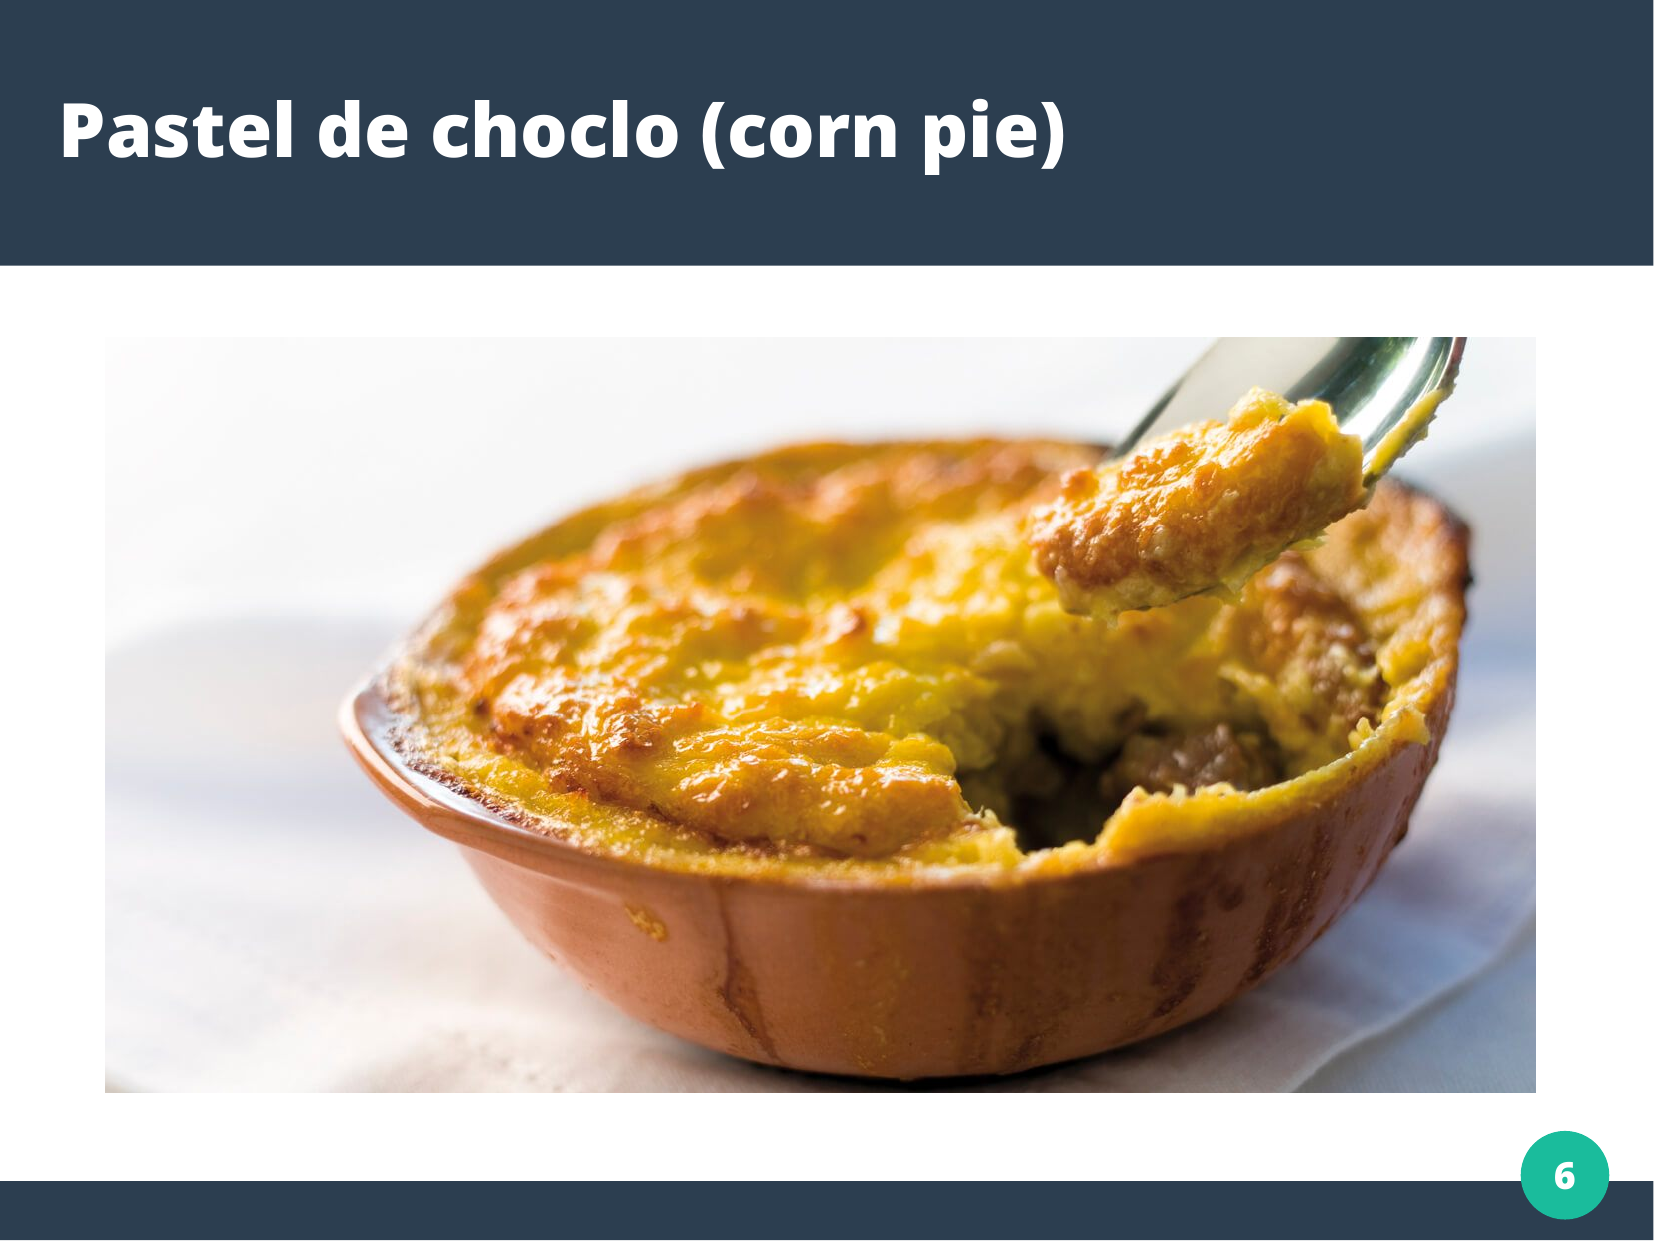

# Pastel de choclo (corn pie)
6